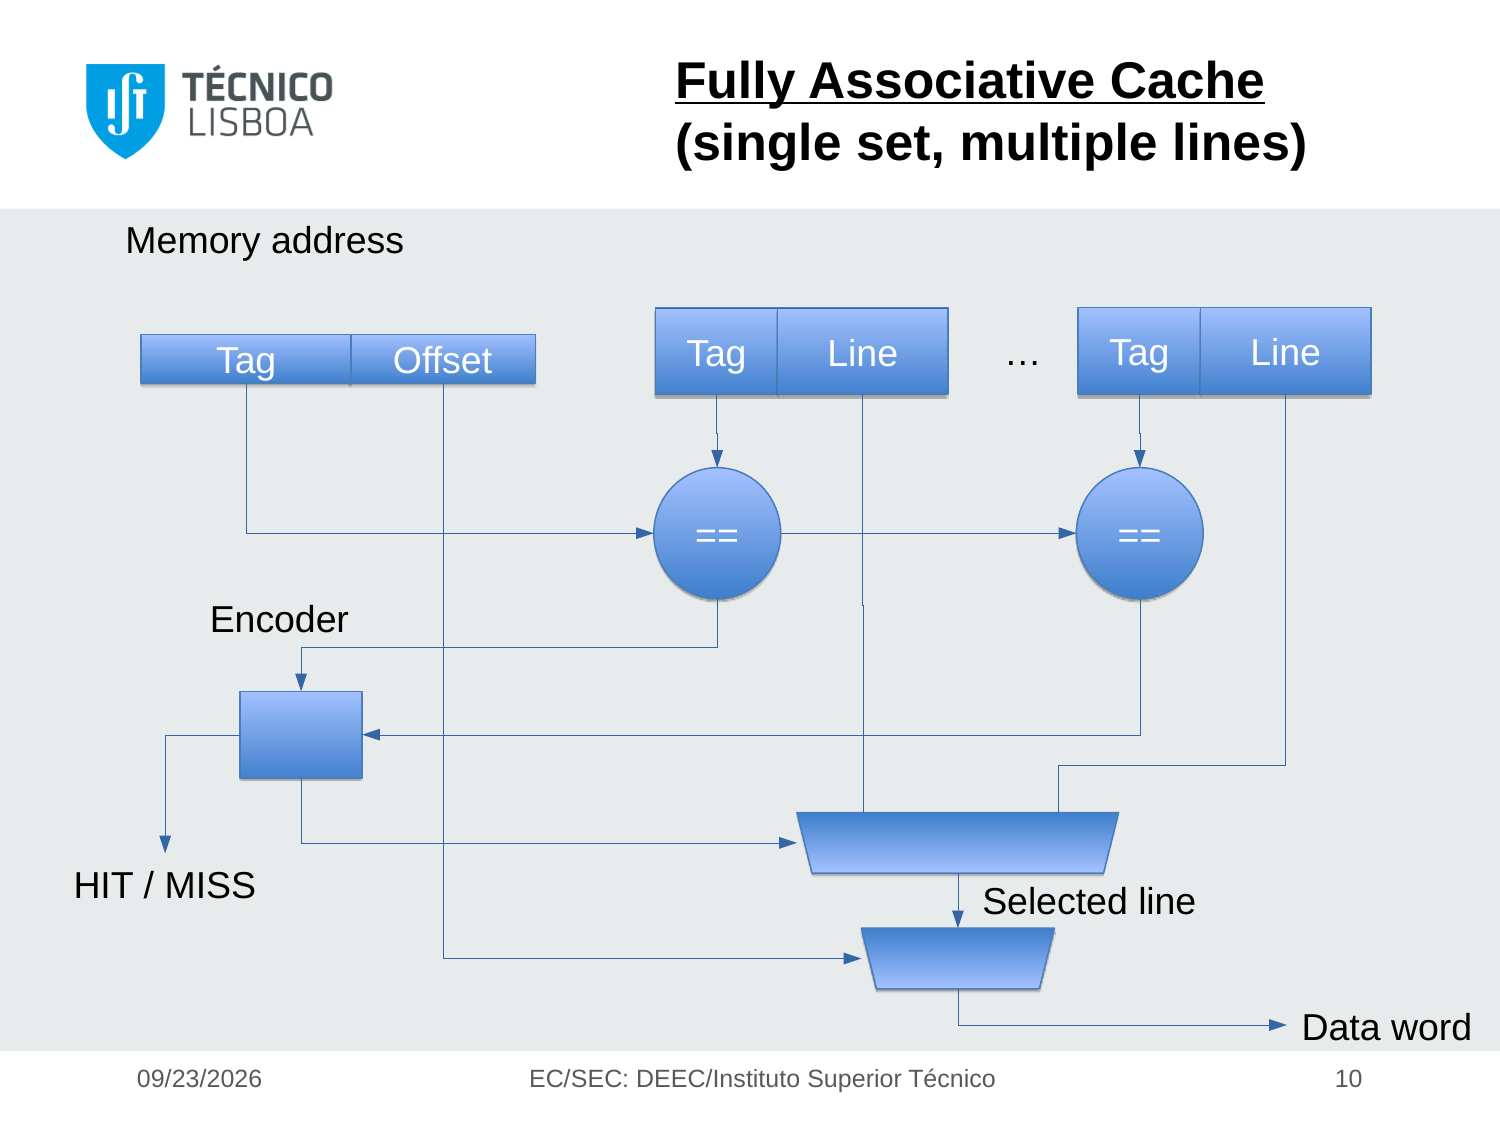

# Fully Associative Cache (single set, multiple lines)
Memory address
Tag
Line
Tag
Line
…
Tag
Offset
==
==
Encoder
HIT / MISS
Selected line
Data word
EC/SEC: DEEC/Instituto Superior Técnico